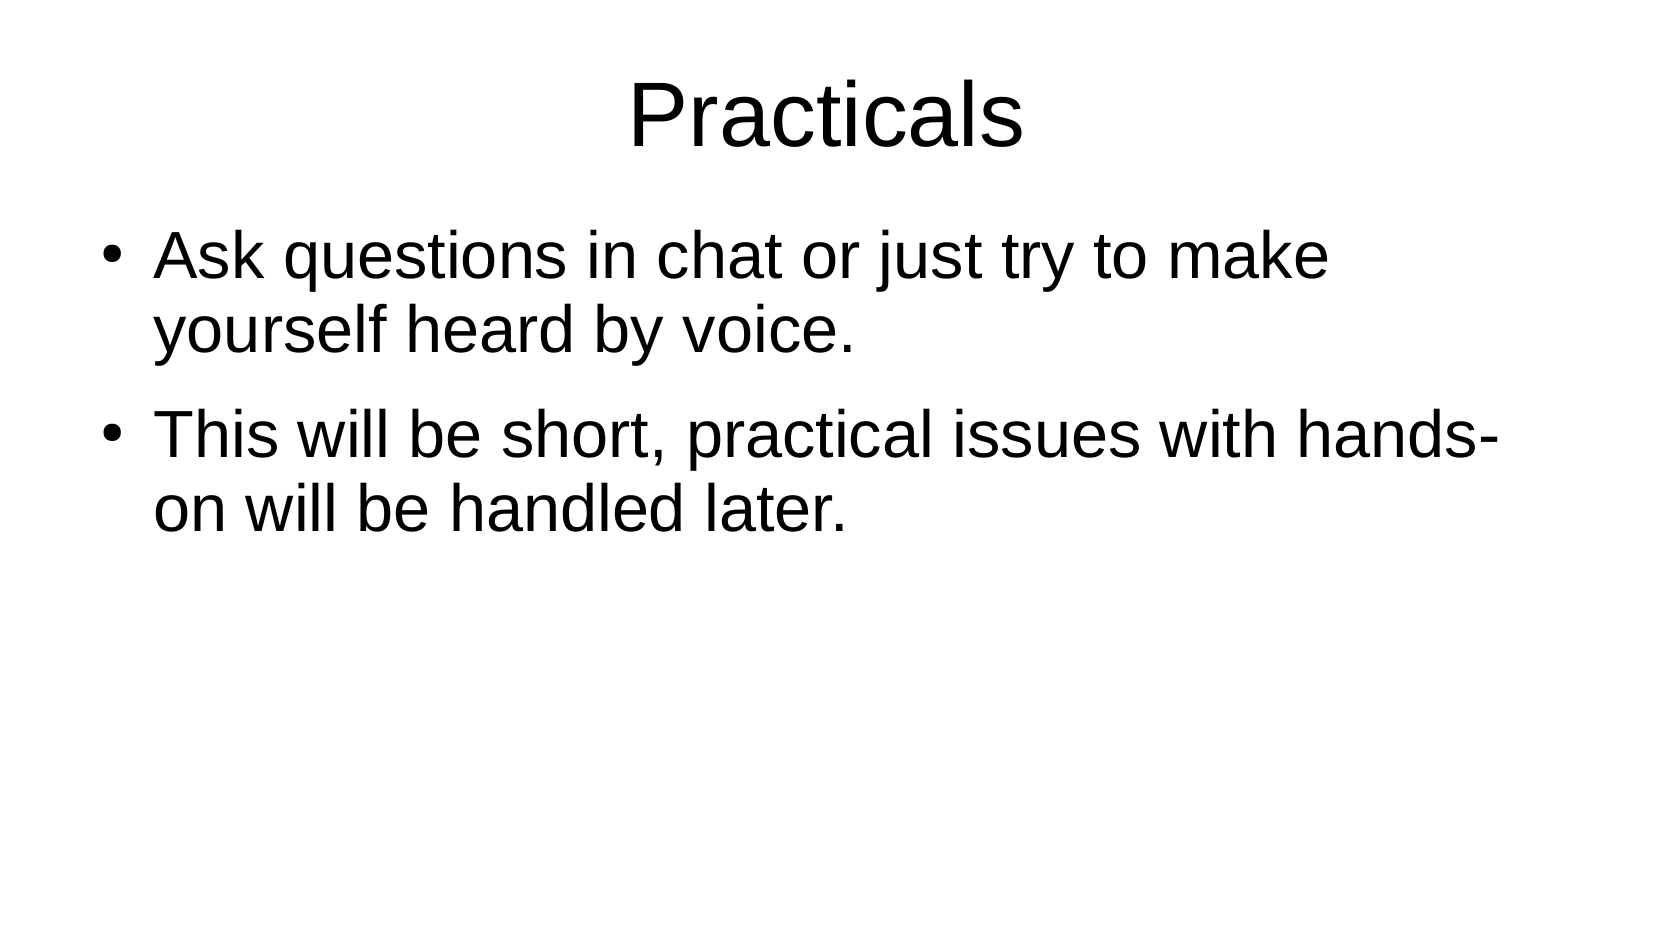

# Practicals
Ask questions in chat or just try to make yourself heard by voice.
This will be short, practical issues with hands-on will be handled later.